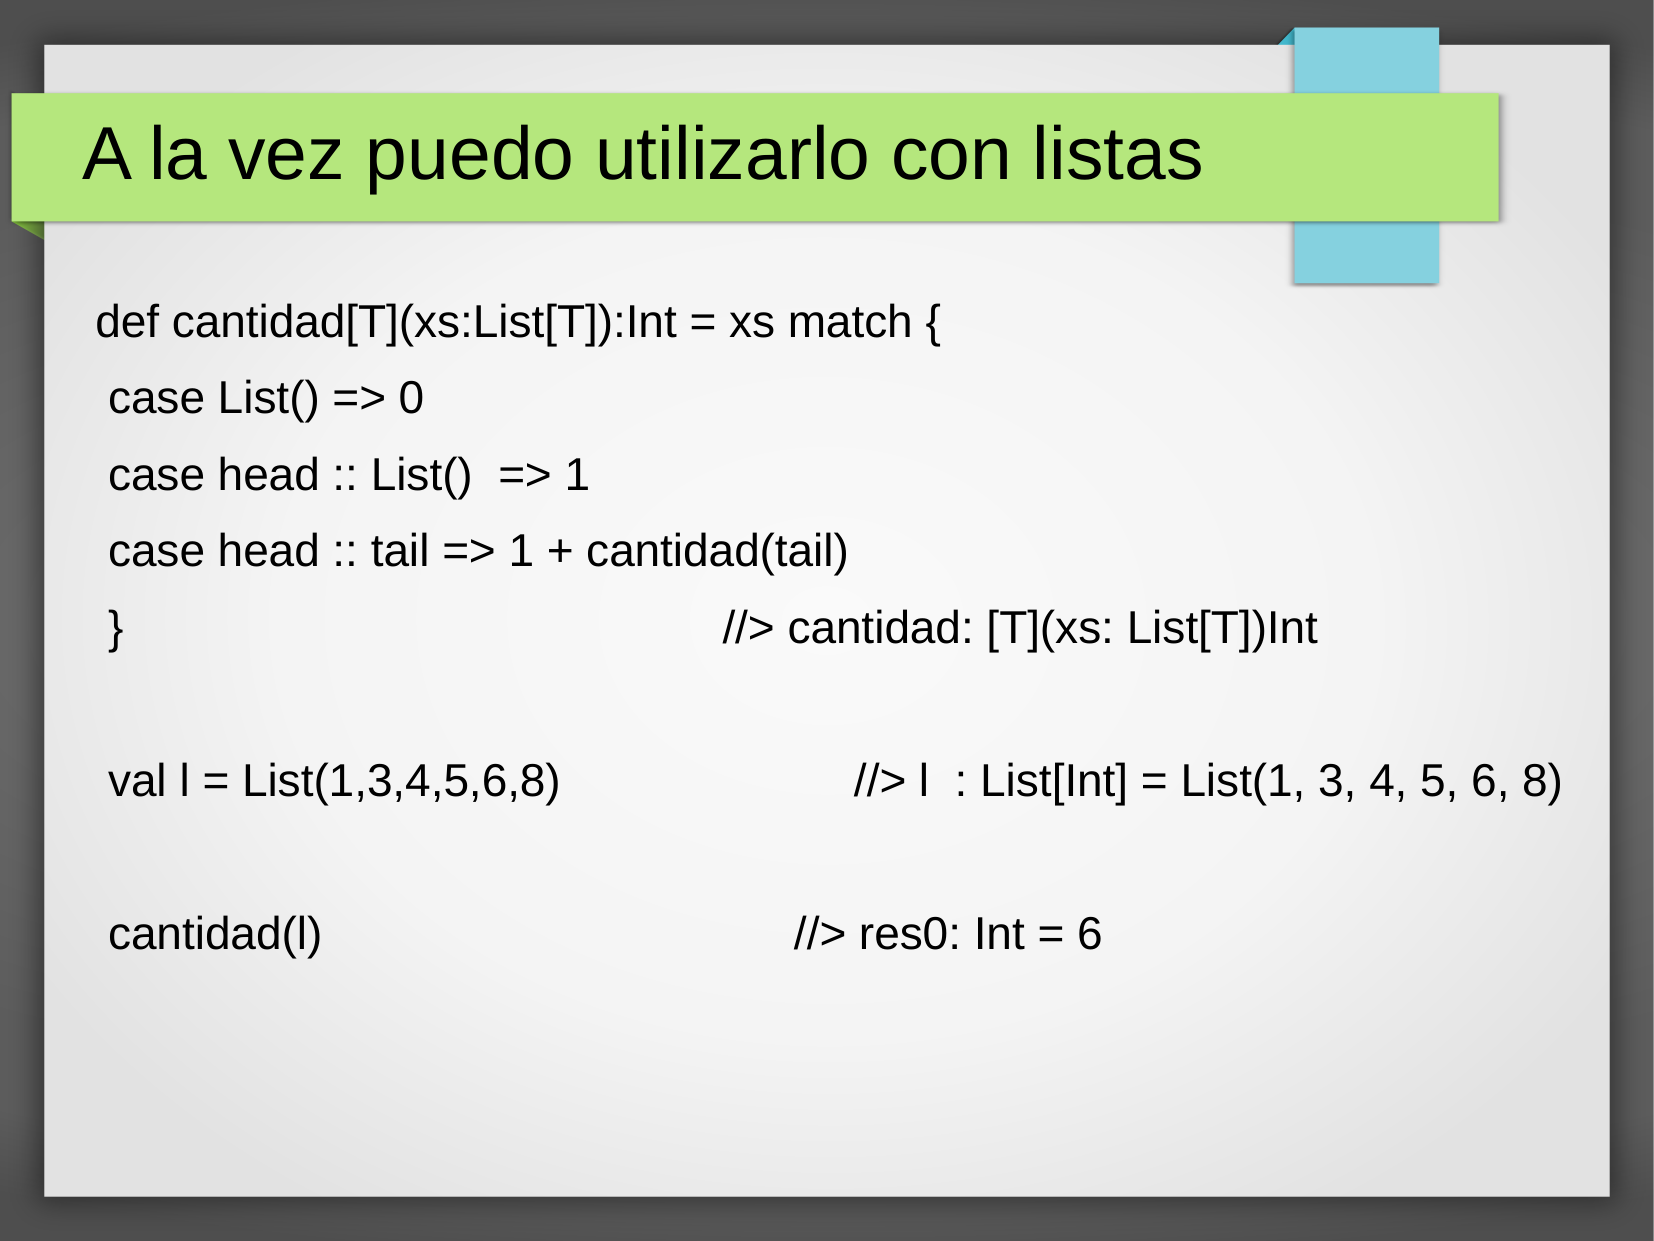

# A la vez puedo utilizarlo con listas
 def cantidad[T](xs:List[T]):Int = xs match {
 case List() => 0
 case head :: List() => 1
 case head :: tail => 1 + cantidad(tail)
 } //> cantidad: [T](xs: List[T])Int
 val l = List(1,3,4,5,6,8) //> l : List[Int] = List(1, 3, 4, 5, 6, 8)
 cantidad(l) //> res0: Int = 6